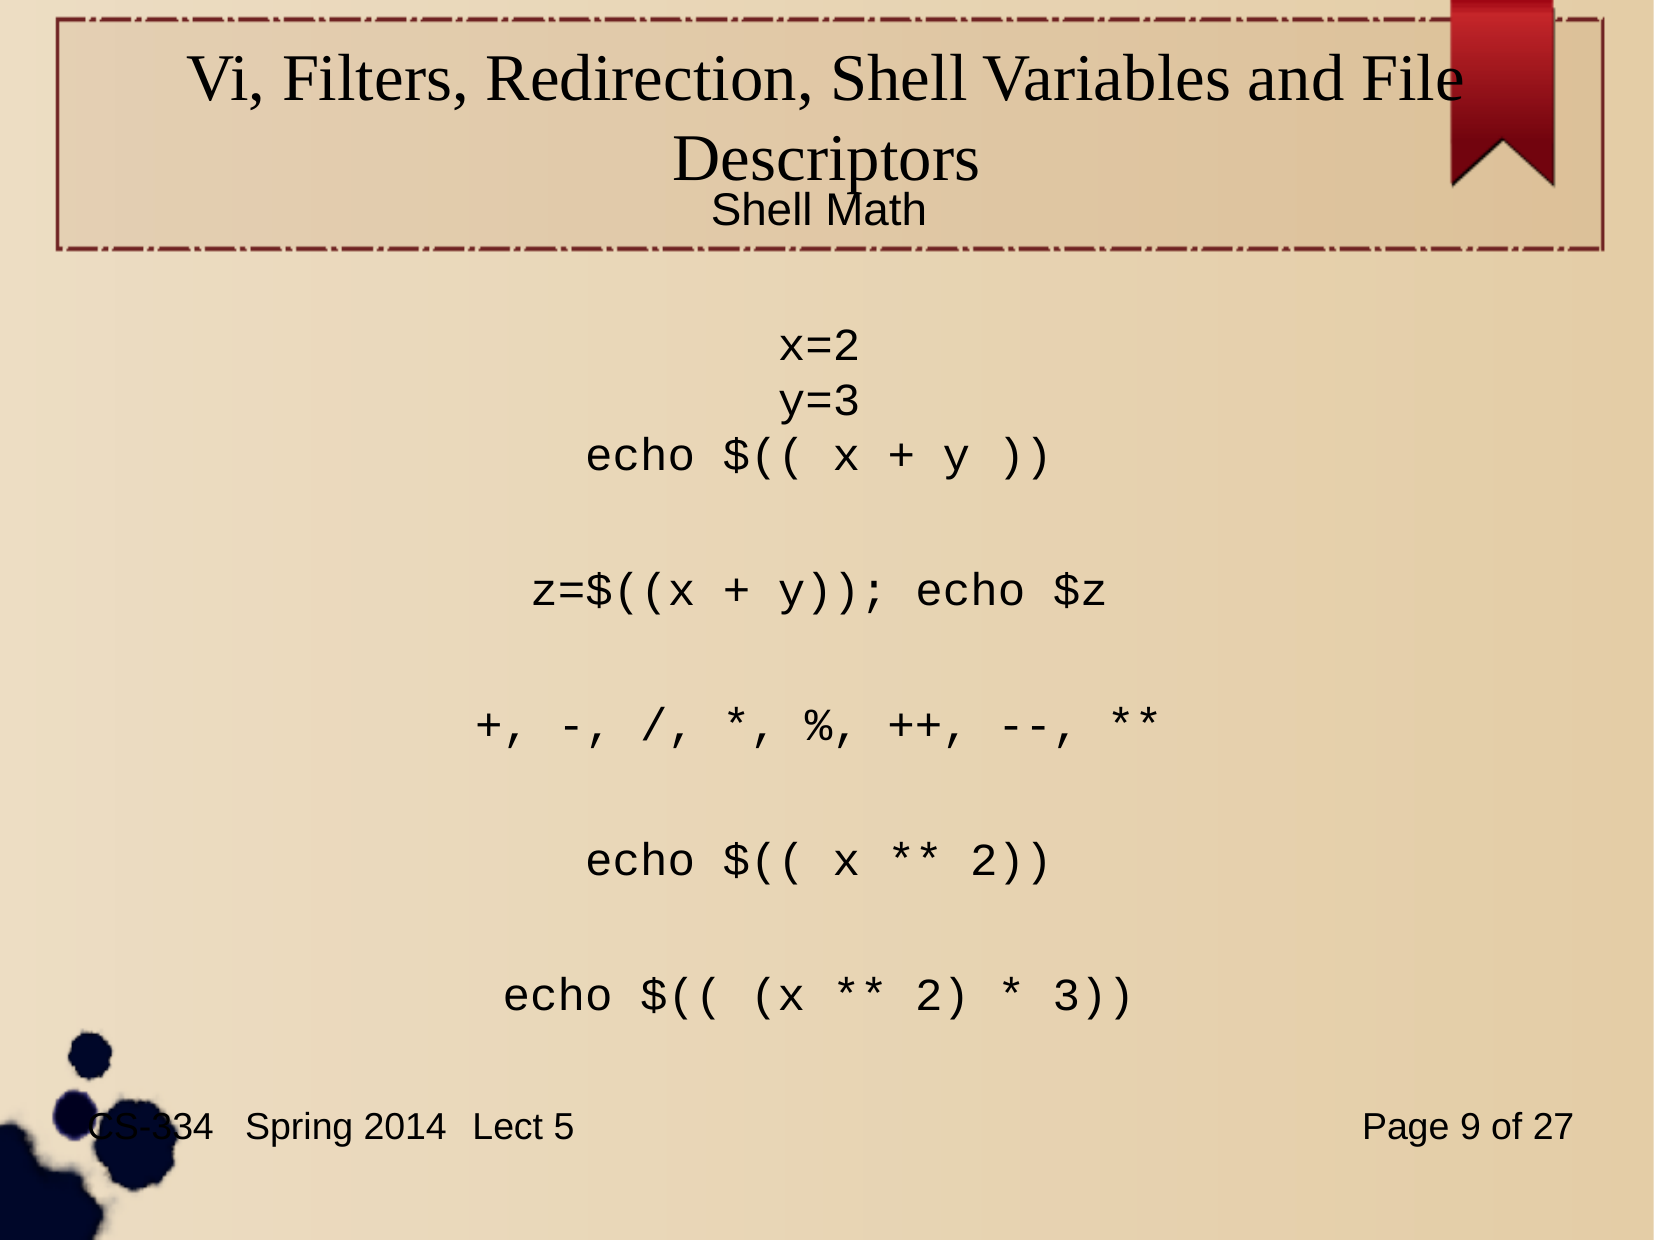

Vi, Filters, Redirection, Shell Variables and File Descriptors
Shell Math
x=2
y=3
echo $(( x + y ))
z=$((x + y)); echo $z
+, -, /, *, %, ++, --, **
echo $(( x ** 2))
echo $(( (x ** 2) * 3))
CS-334 Spring 2014	 Lect 5											Page of 27